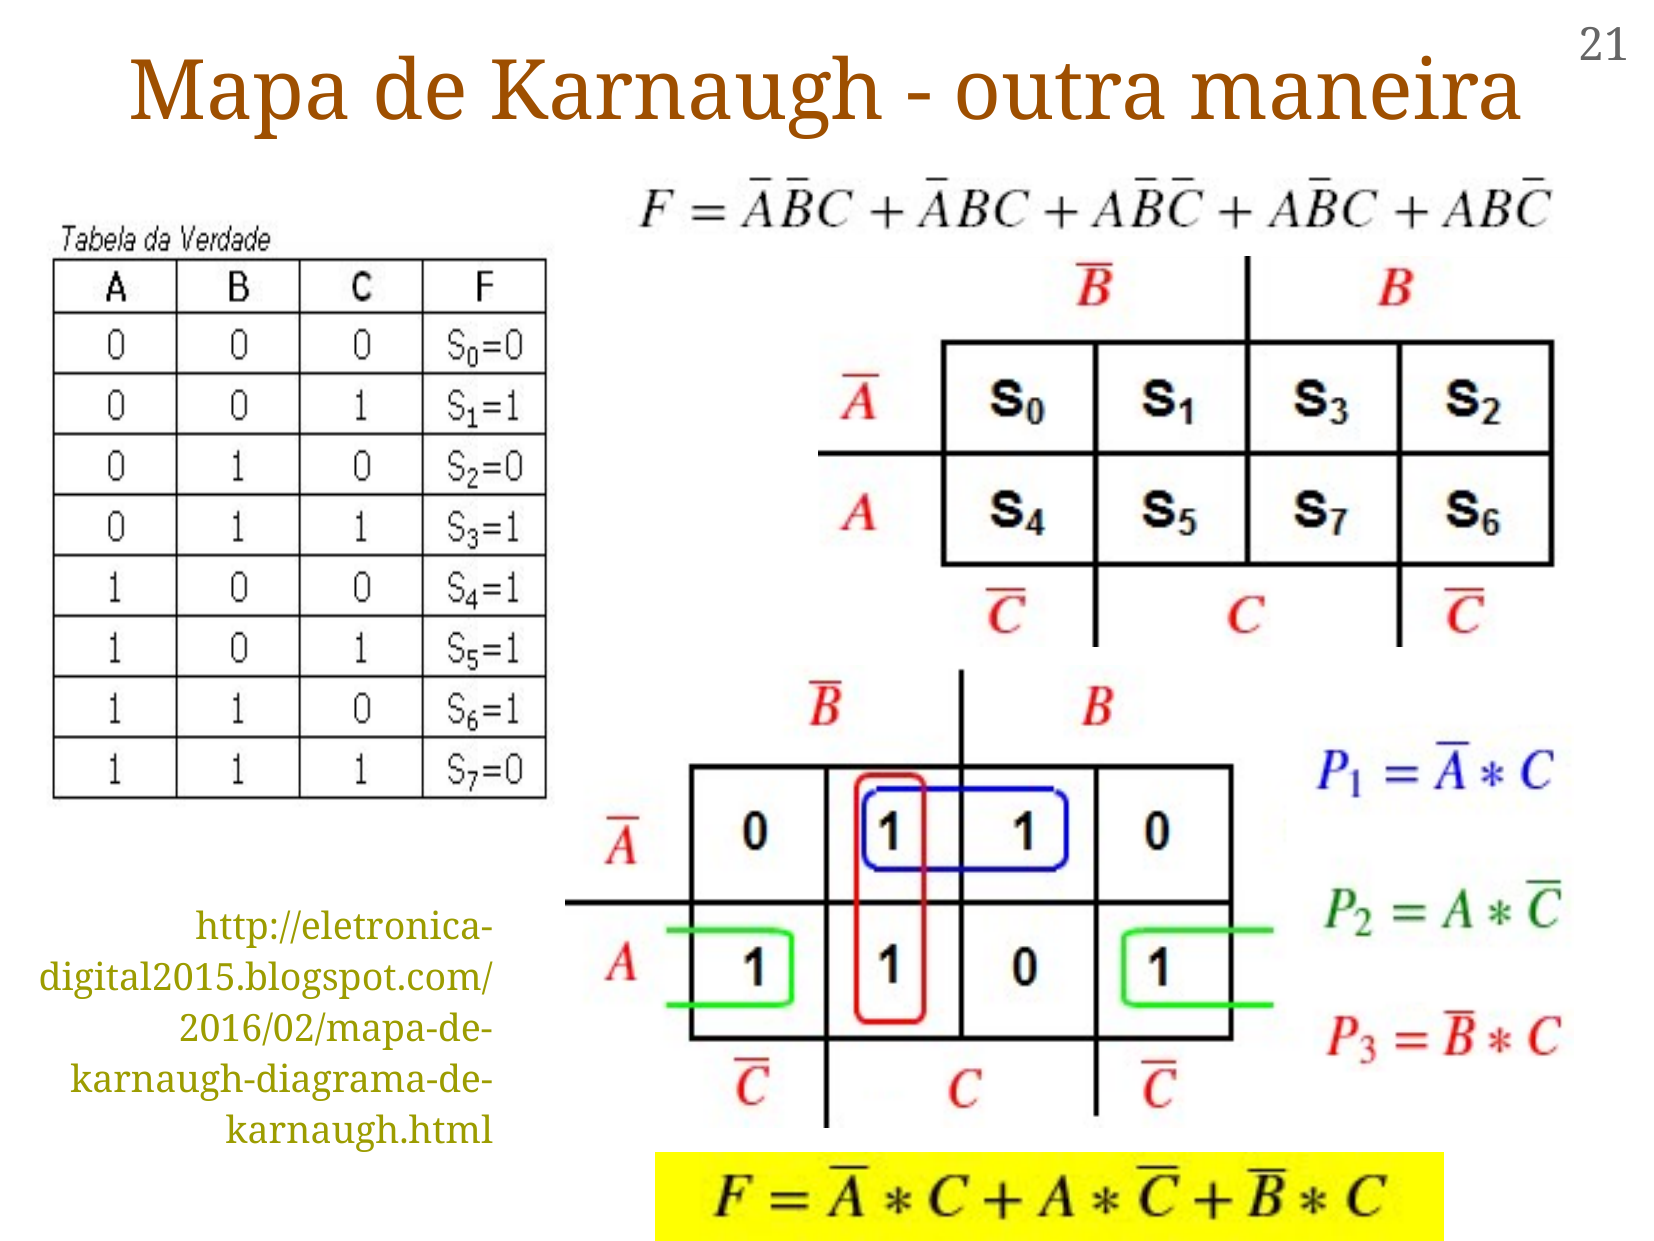

21
# Mapa de Karnaugh - outra maneira
http://eletronica-digital2015.blogspot.com/2016/02/mapa-de-karnaugh-diagrama-de-karnaugh.html